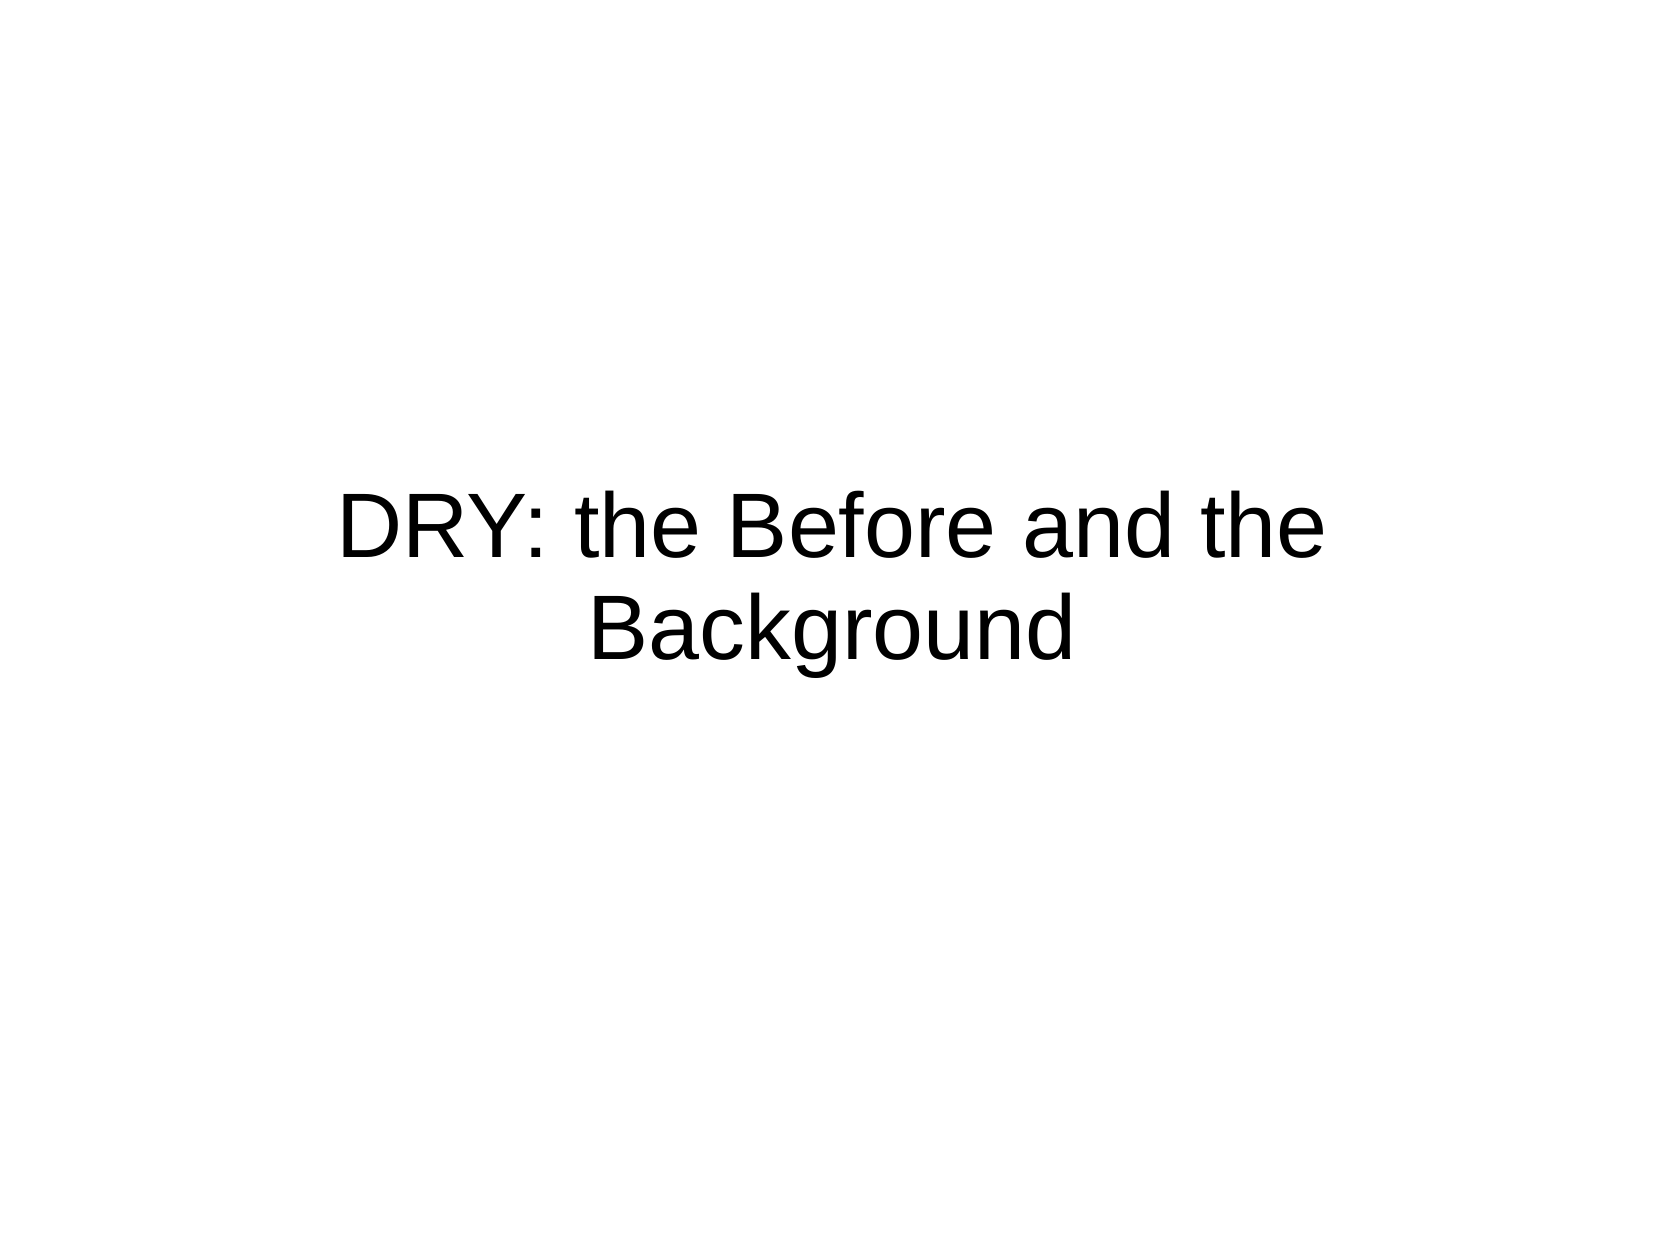

# DRY: the Before and the Background